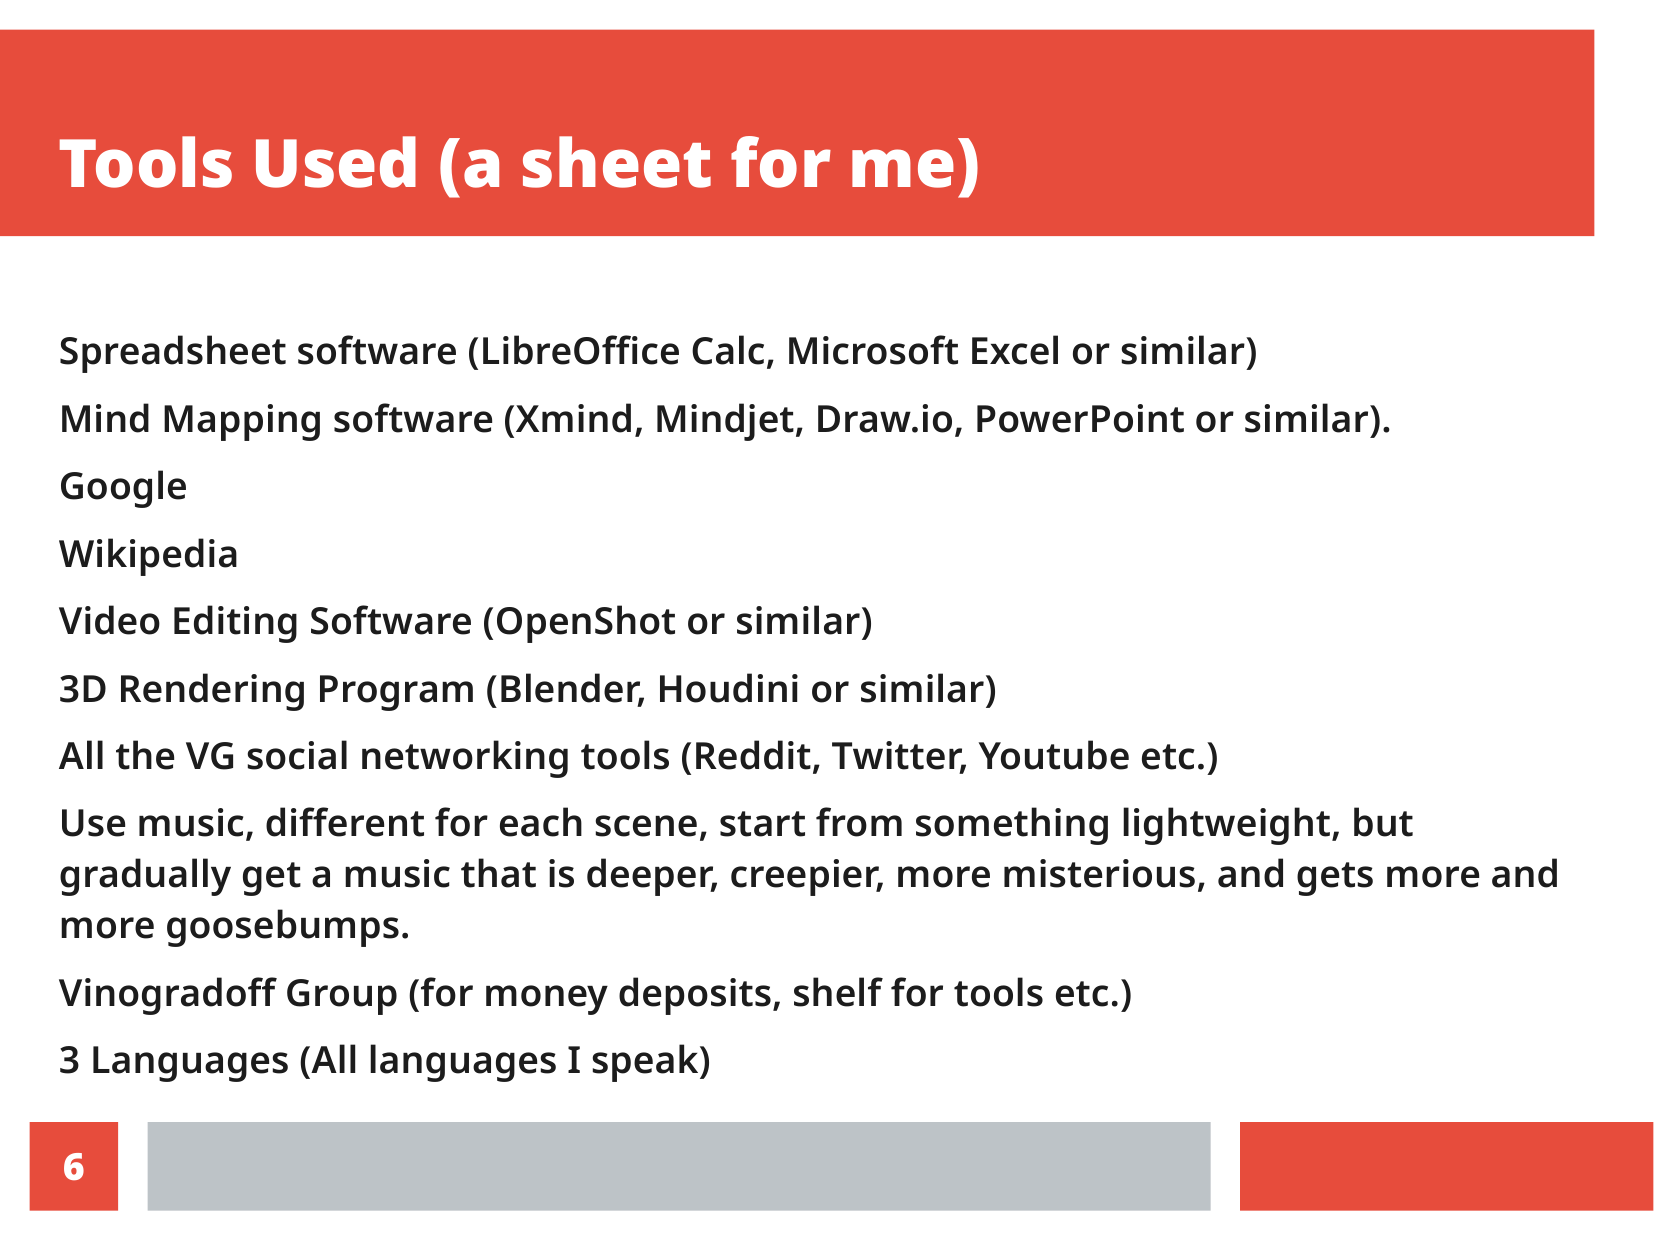

# Tools Used (a sheet for me)
Spreadsheet software (LibreOffice Calc, Microsoft Excel or similar)
Mind Mapping software (Xmind, Mindjet, Draw.io, PowerPoint or similar).
Google
Wikipedia
Video Editing Software (OpenShot or similar)
3D Rendering Program (Blender, Houdini or similar)
All the VG social networking tools (Reddit, Twitter, Youtube etc.)
Use music, different for each scene, start from something lightweight, but gradually get a music that is deeper, creepier, more misterious, and gets more and more goosebumps.
Vinogradoff Group (for money deposits, shelf for tools etc.)
3 Languages (All languages I speak)
6